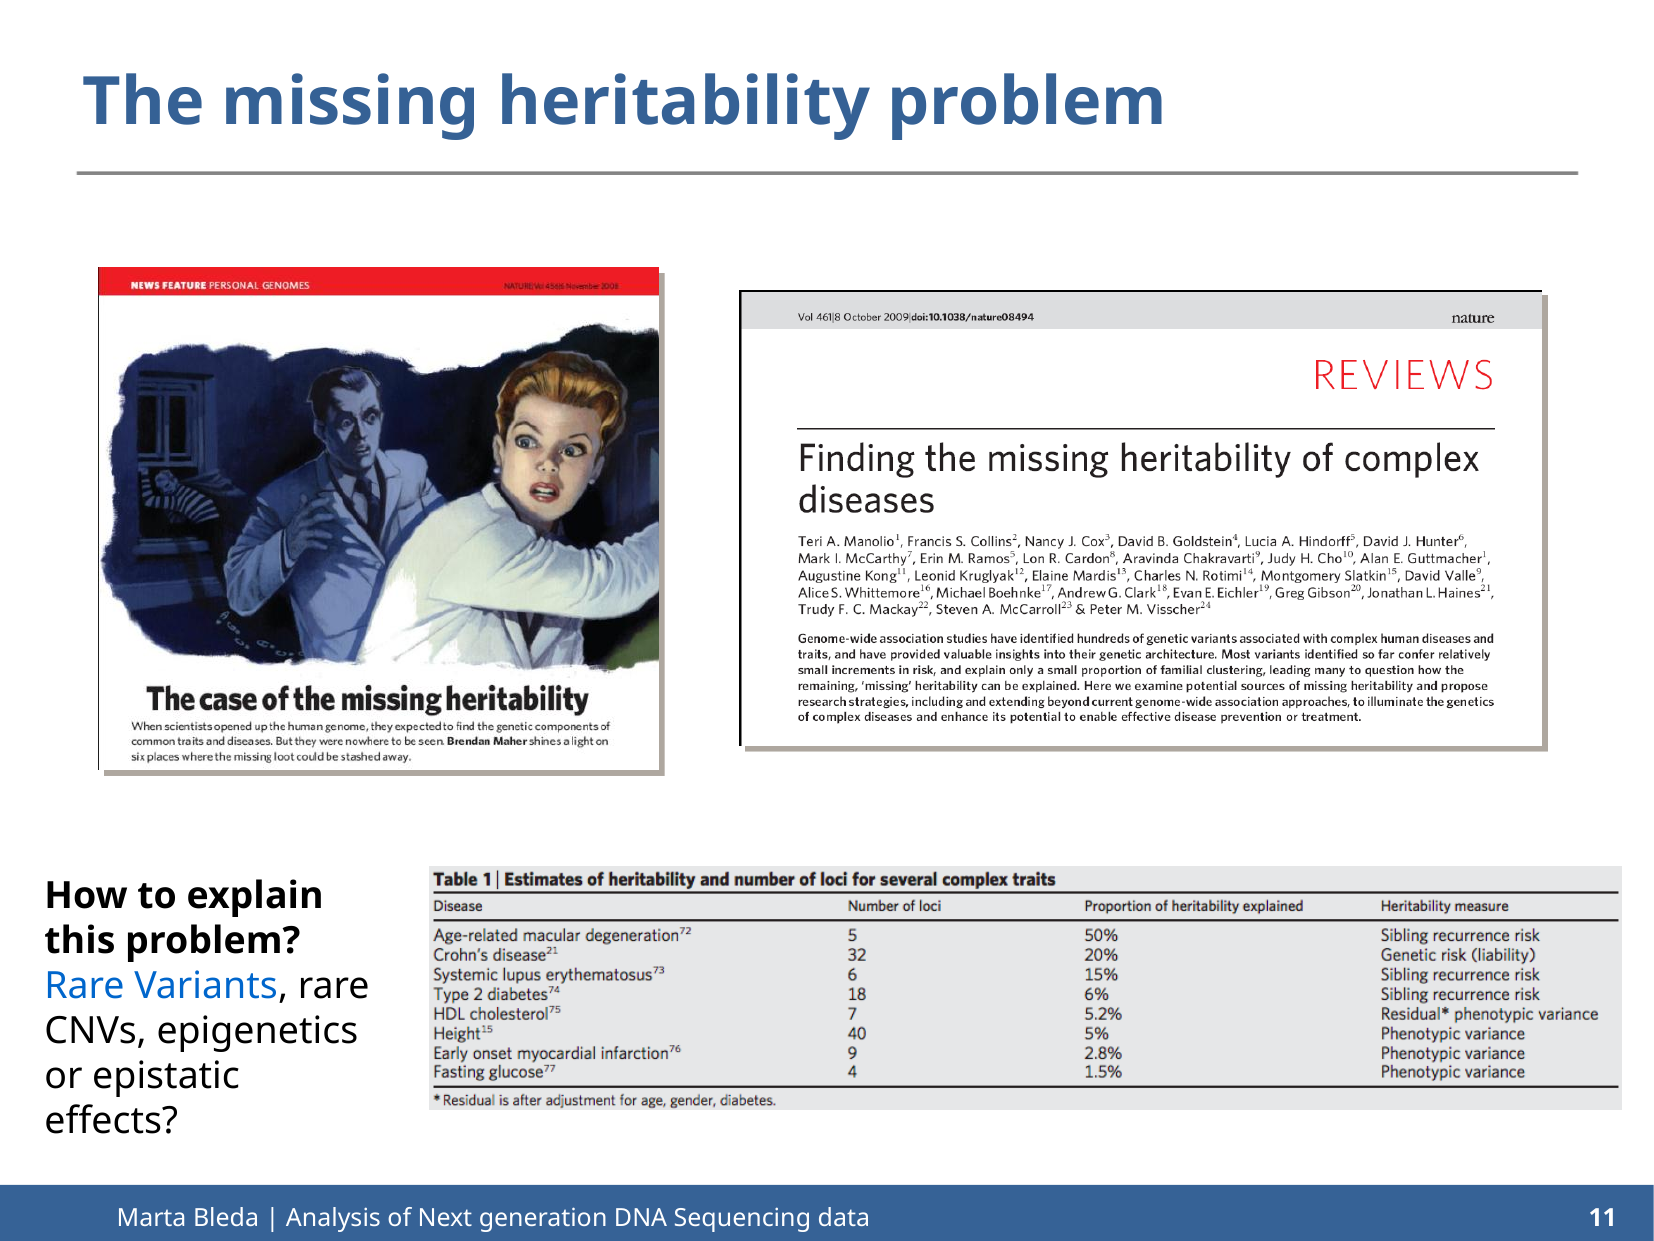

# The missing heritability problem
How to explain this problem?
Rare Variants, rare CNVs, epigenetics or epistatic effects?
Marta Bleda | Analysis of Next generation DNA Sequencing data
11